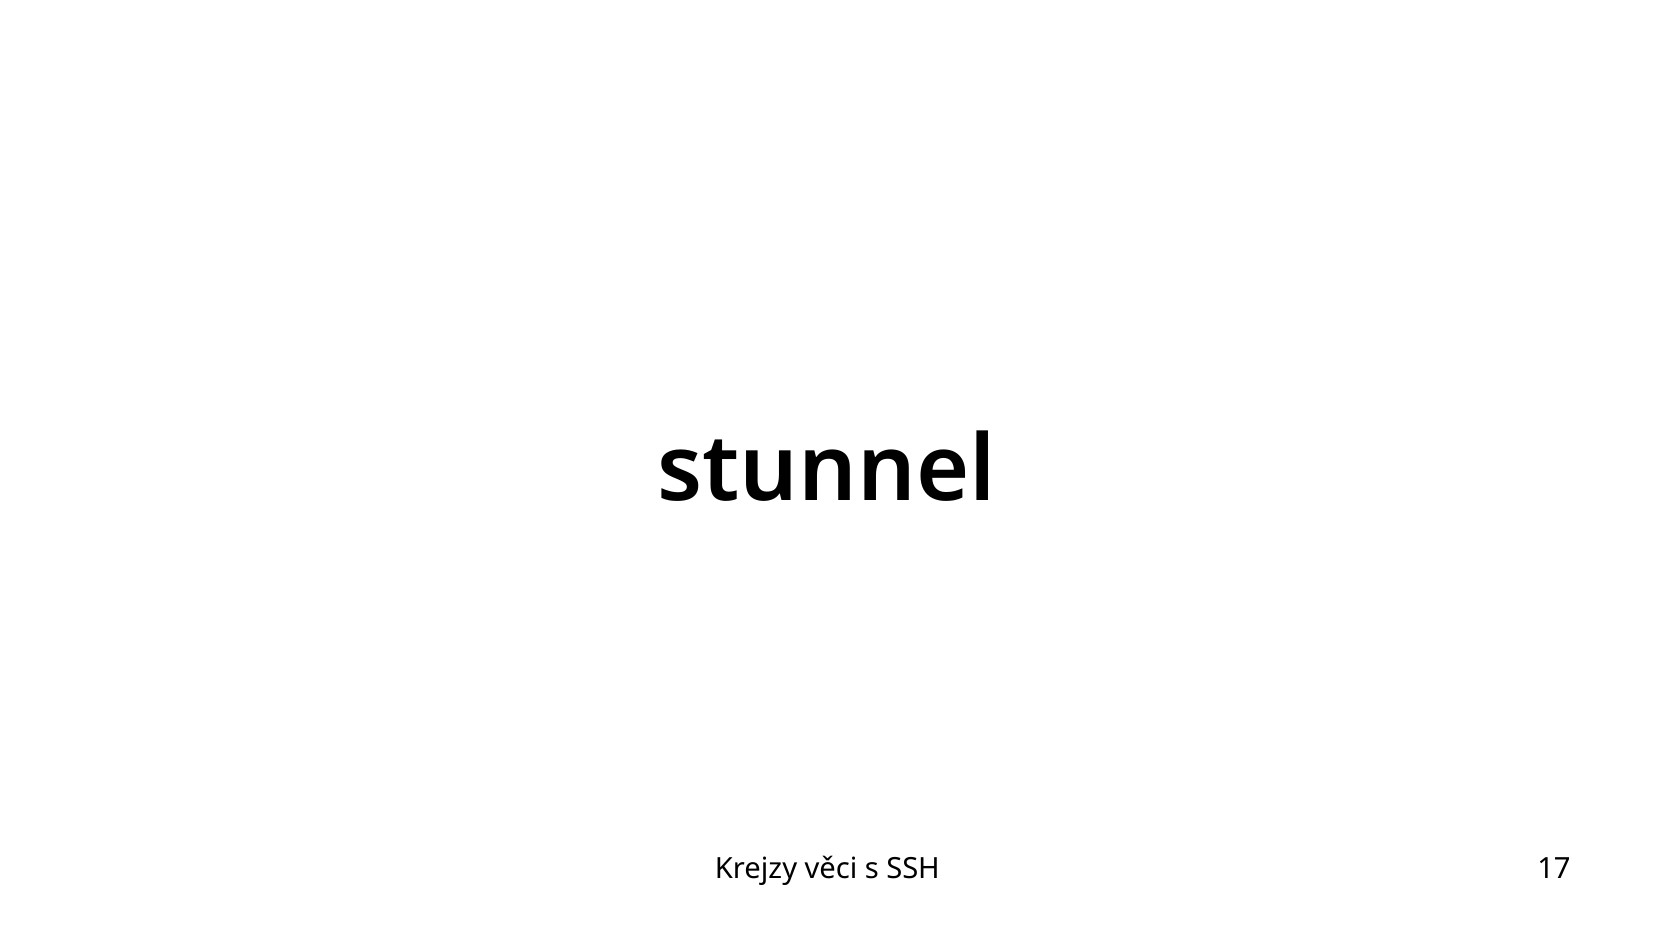

# stunnel
Krejzy věci s SSH
17